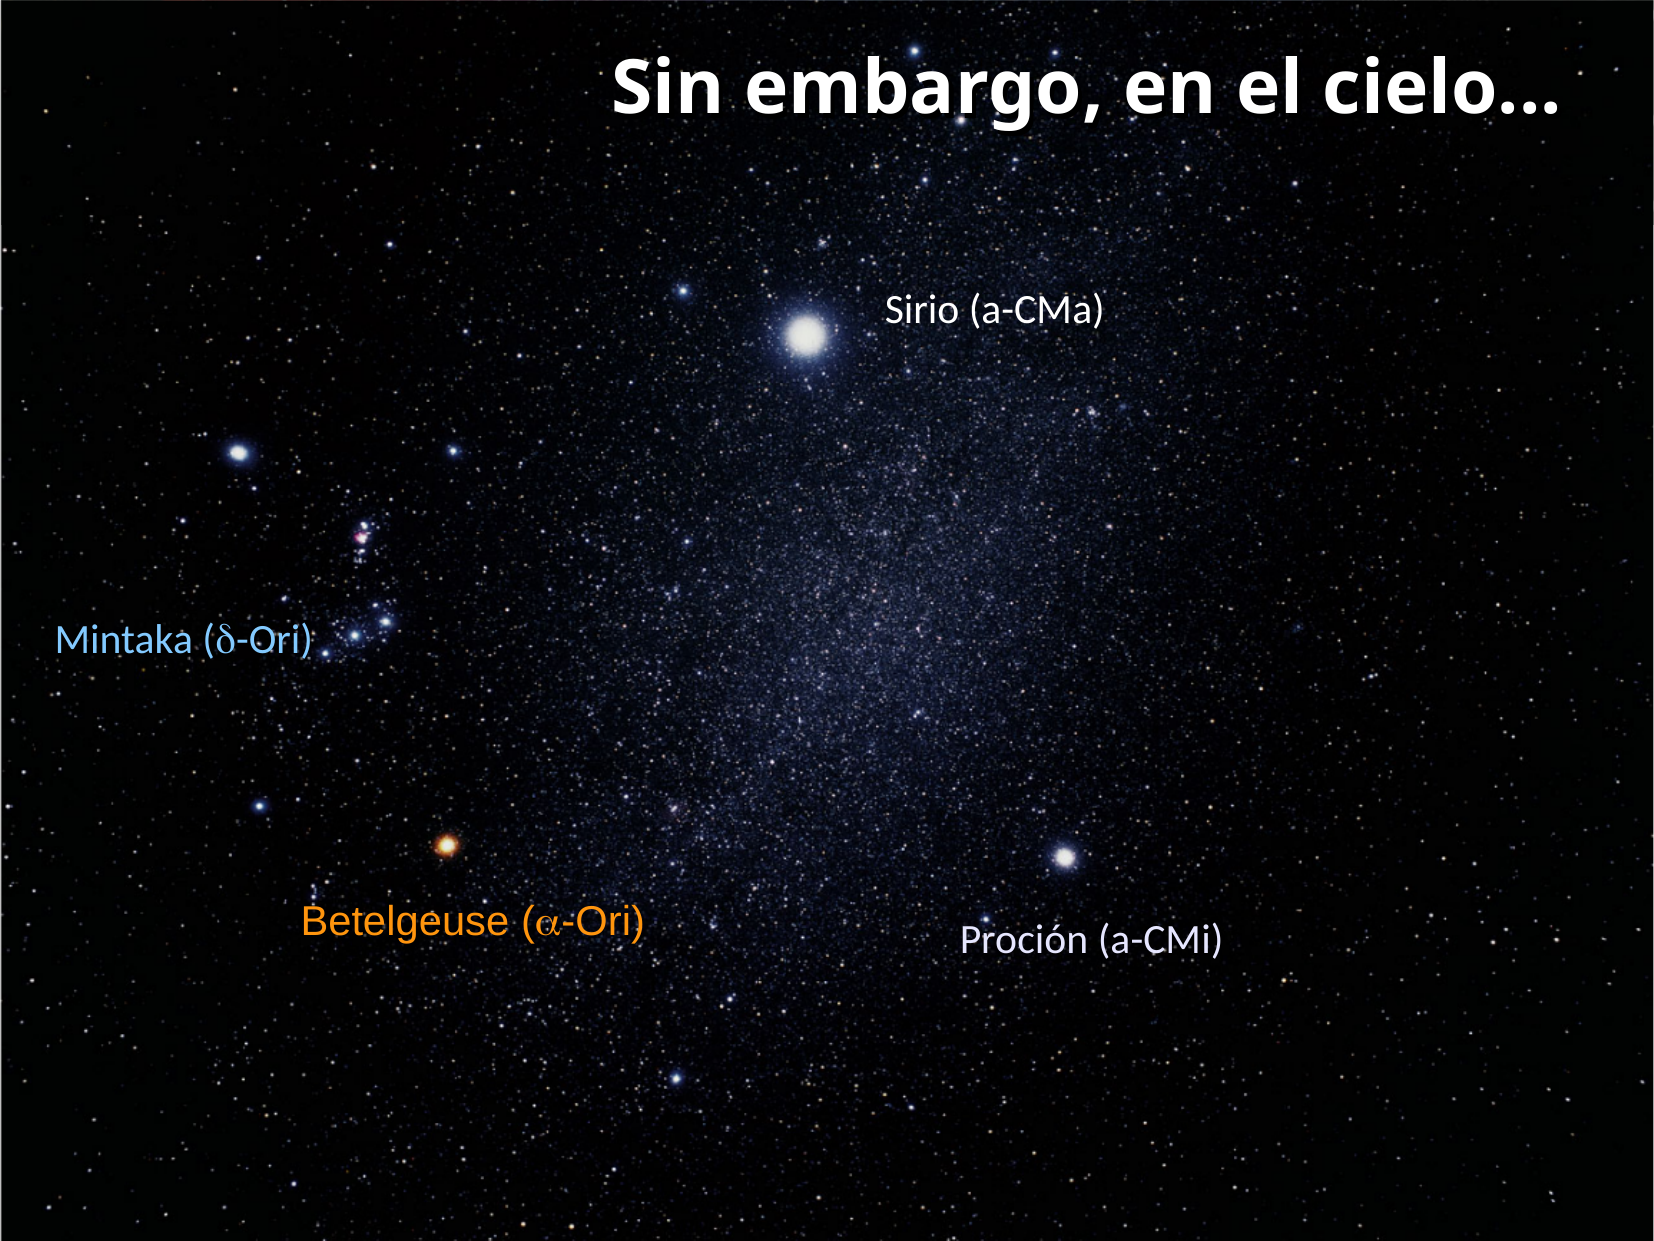

# Sin embargo, en el cielo...
Sirio (a-CMa)
Mintaka (d-Ori)
Betelgeuse (a-Ori)
Proción (a-CMi)
Oct 11, 2018
Asorey IPAC 2018 U02C04 09/16
7